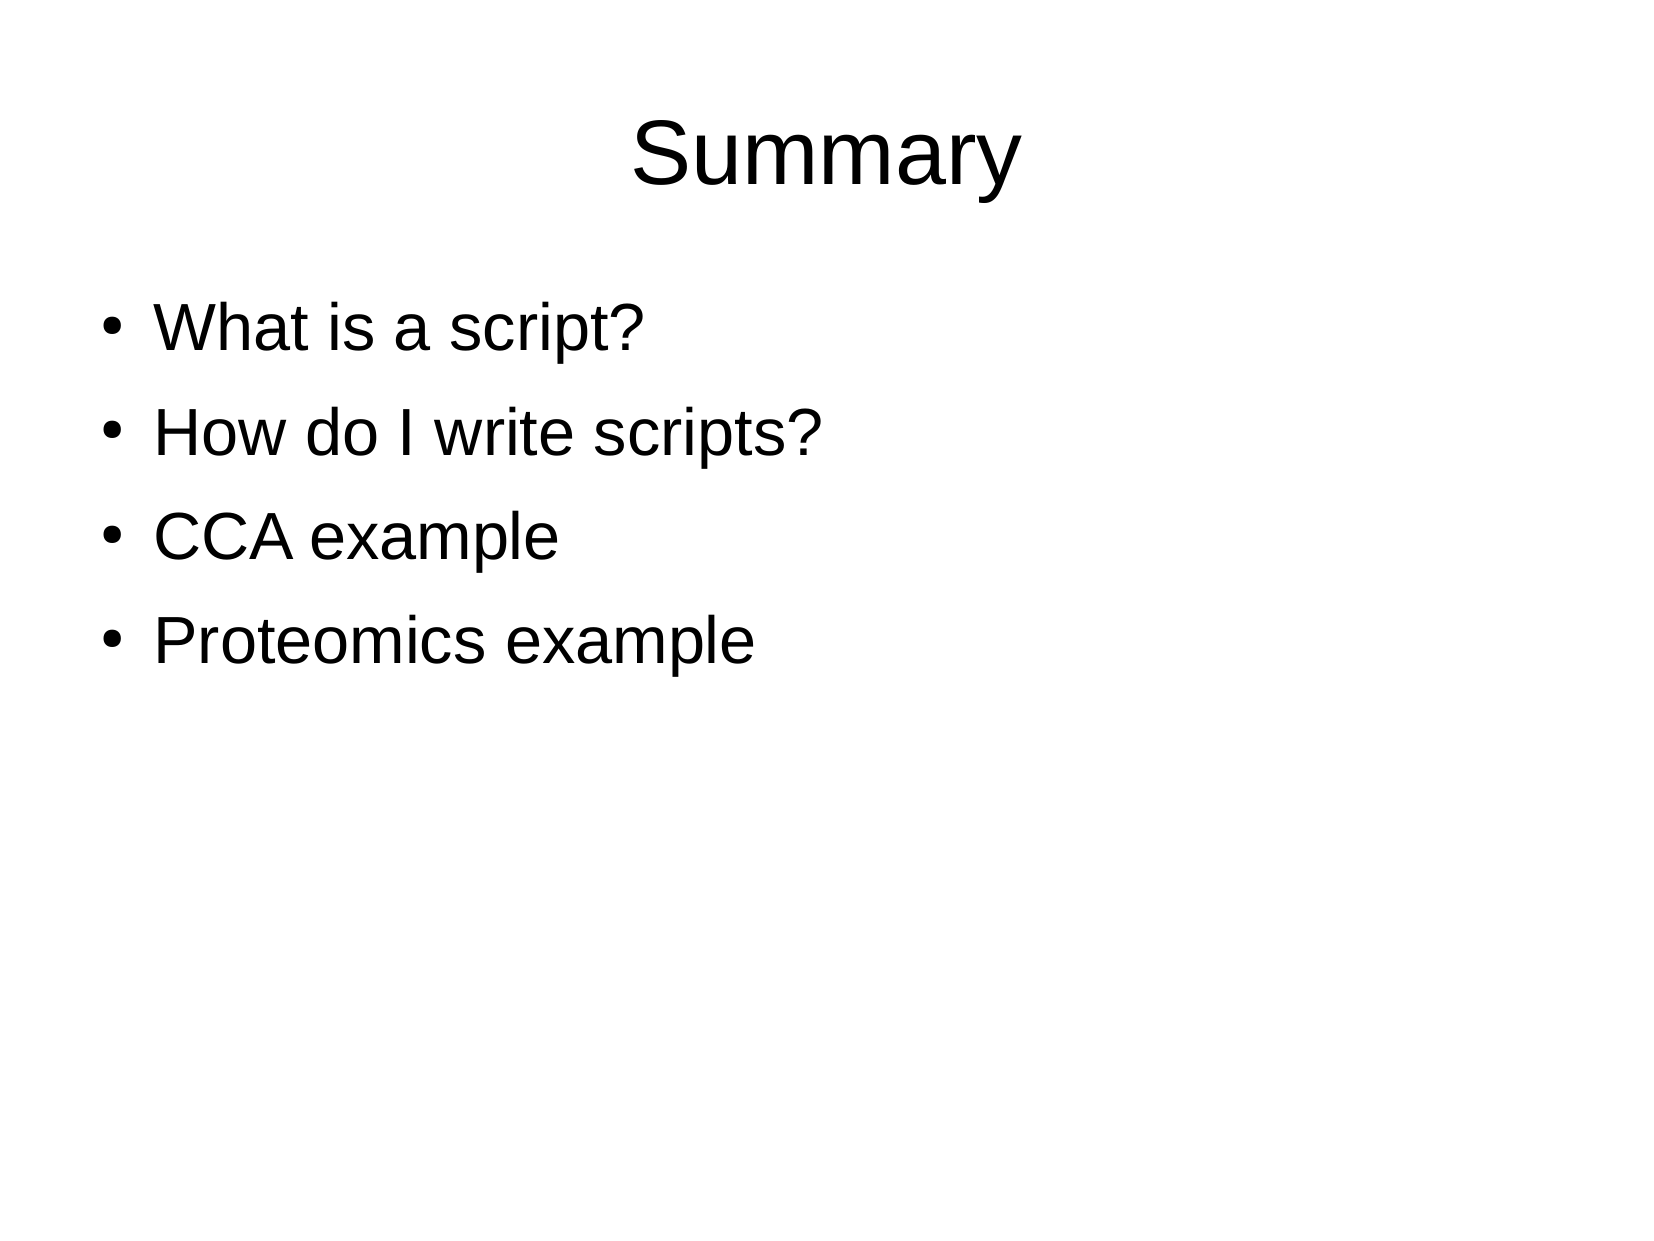

# Summary
What is a script?
How do I write scripts?
CCA example
Proteomics exampleeta²genomics example